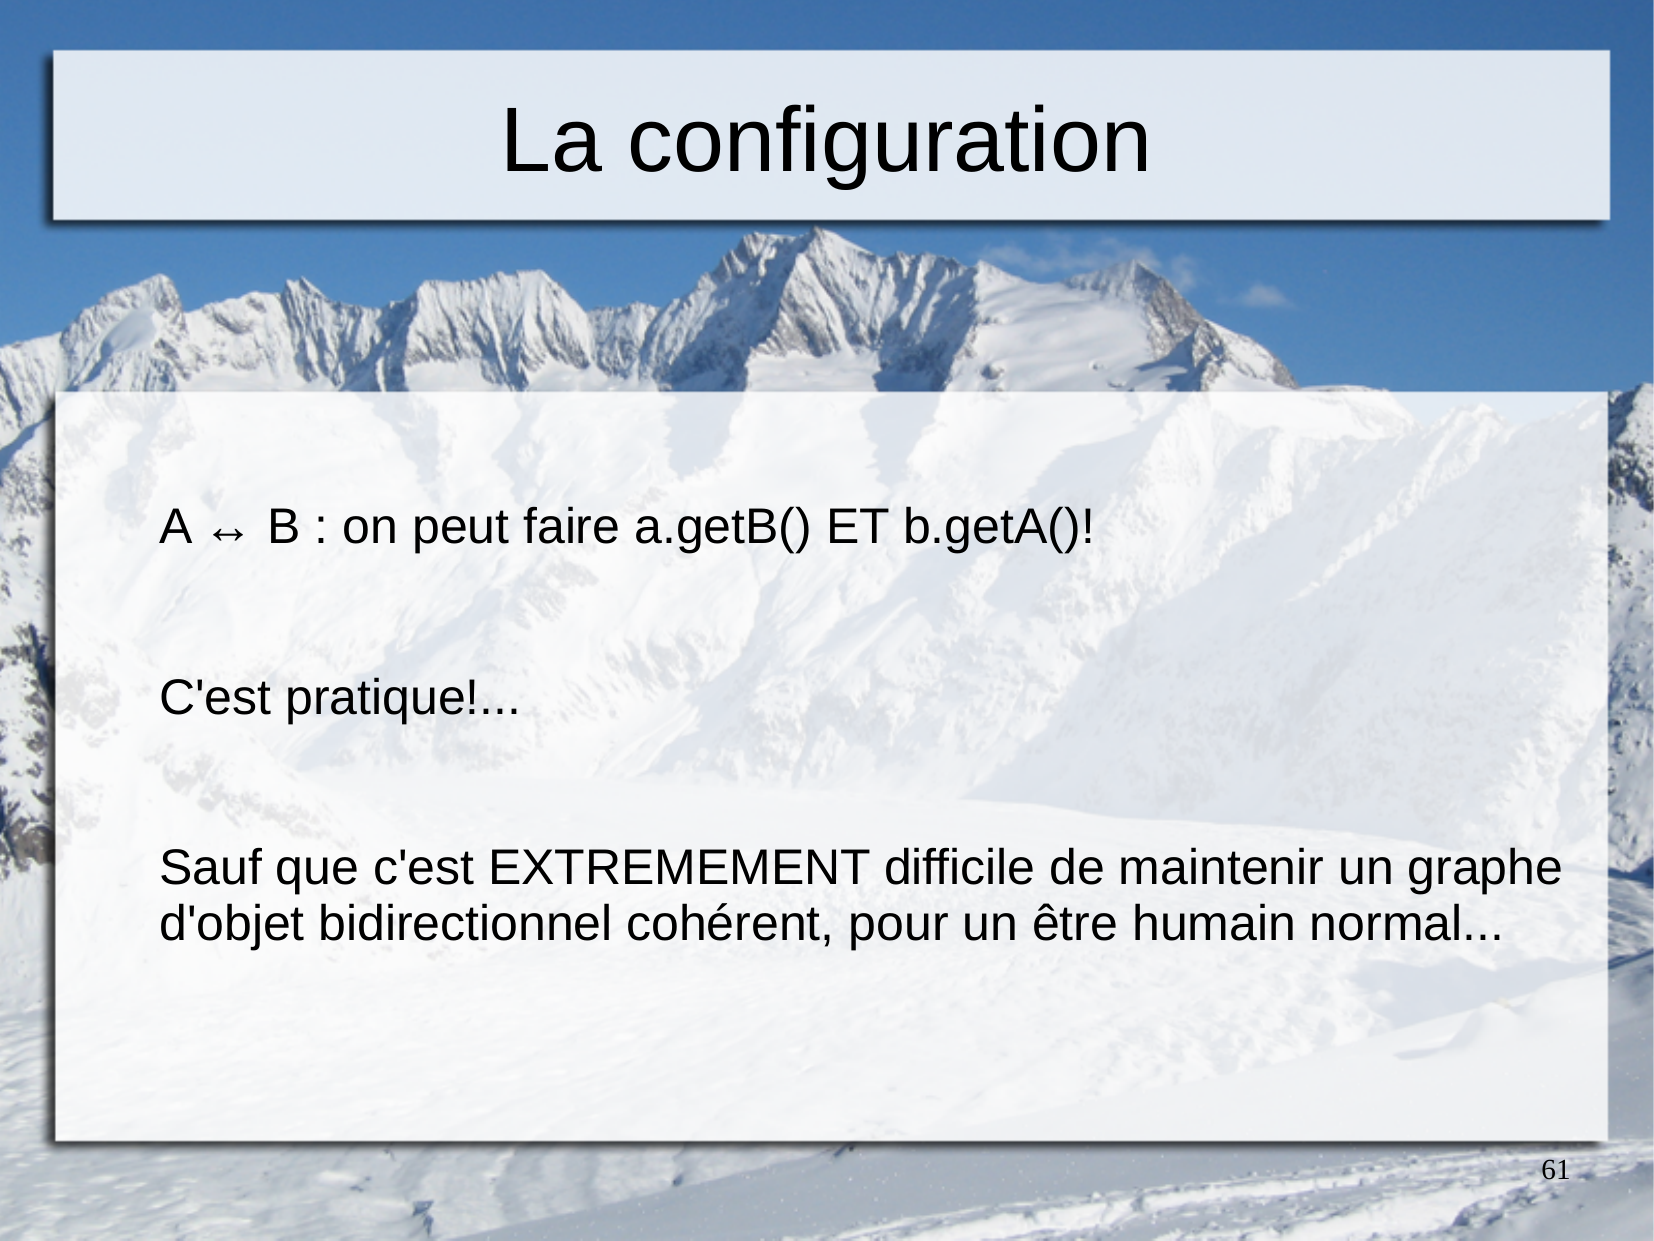

# La configuration
A ↔ B : on peut faire a.getB() ET b.getA()!
C'est pratique!...
Sauf que c'est EXTREMEMENT difficile de maintenir un graphe d'objet bidirectionnel cohérent, pour un être humain normal...
61